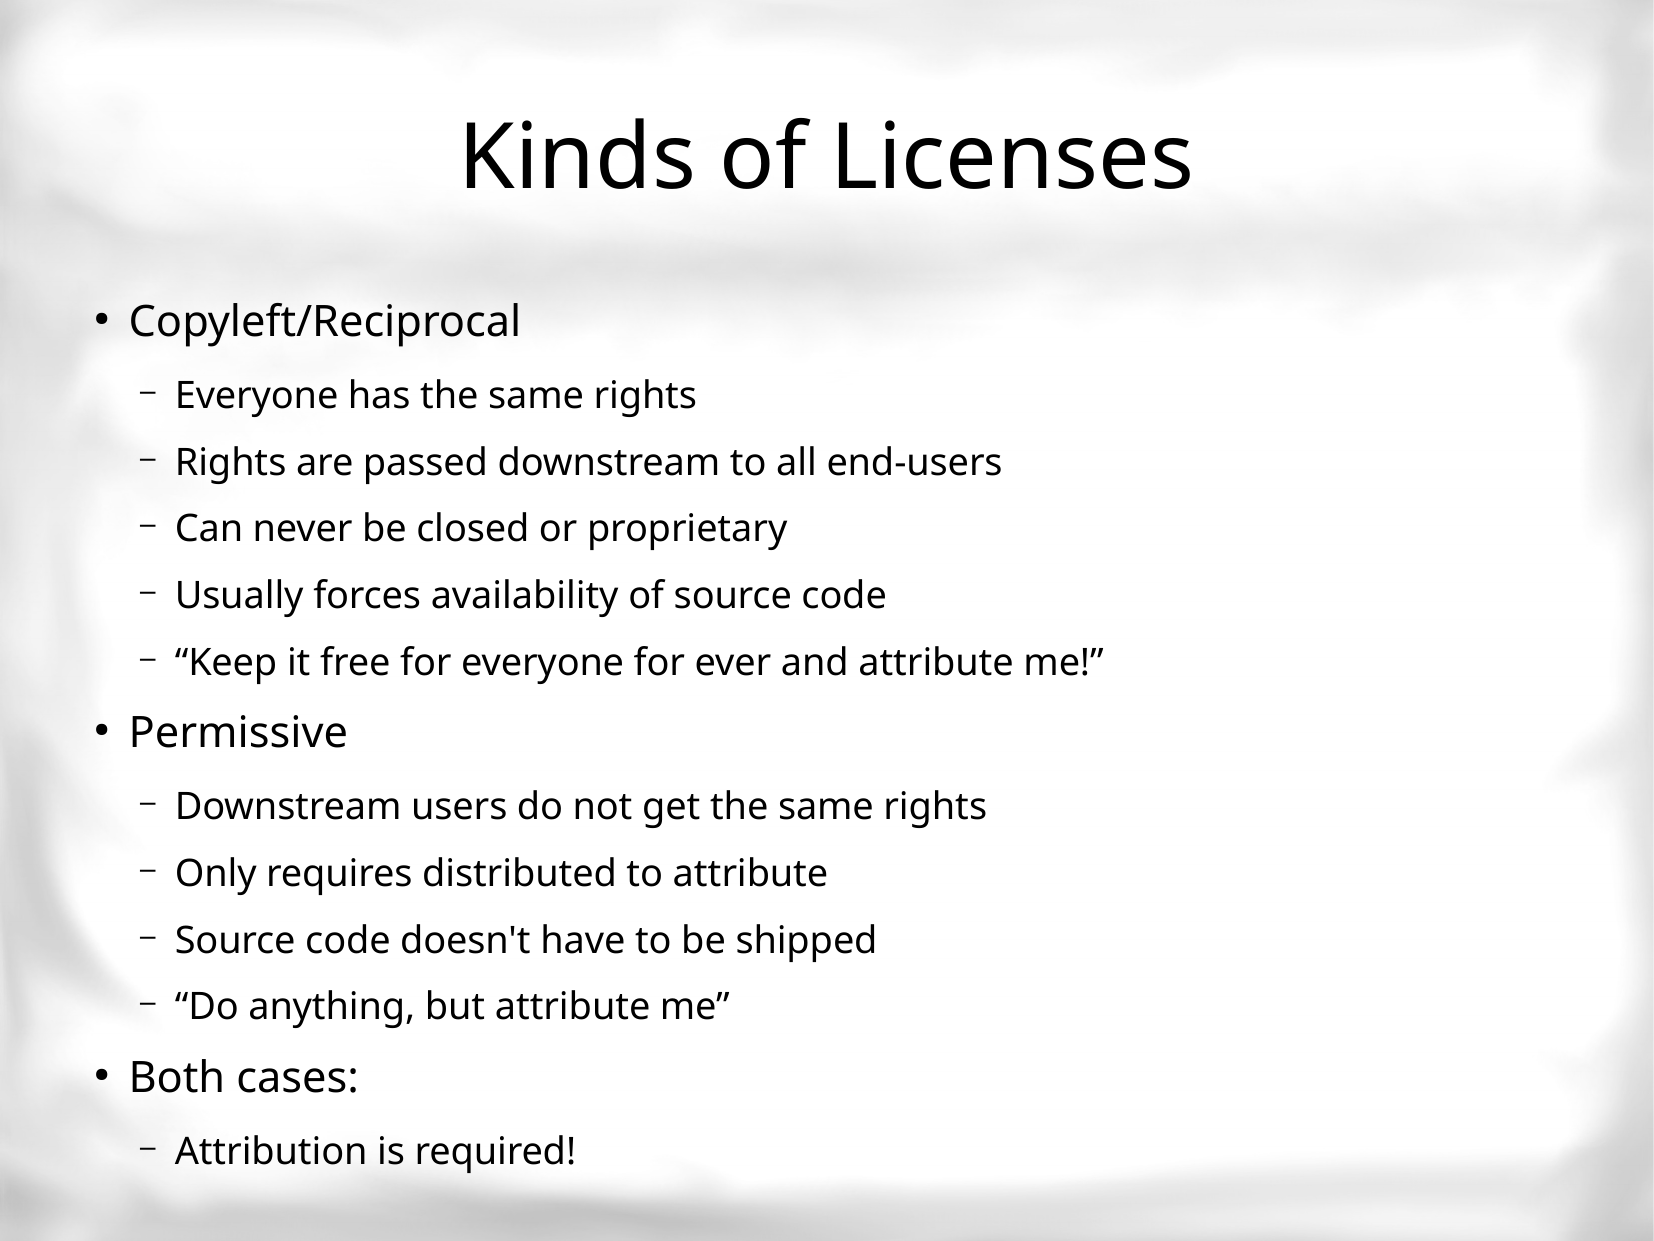

# Kinds of Licenses
Copyleft/Reciprocal
Everyone has the same rights
Rights are passed downstream to all end-users
Can never be closed or proprietary
Usually forces availability of source code
“Keep it free for everyone for ever and attribute me!”
Permissive
Downstream users do not get the same rights
Only requires distributed to attribute
Source code doesn't have to be shipped
“Do anything, but attribute me”
Both cases:
Attribution is required!